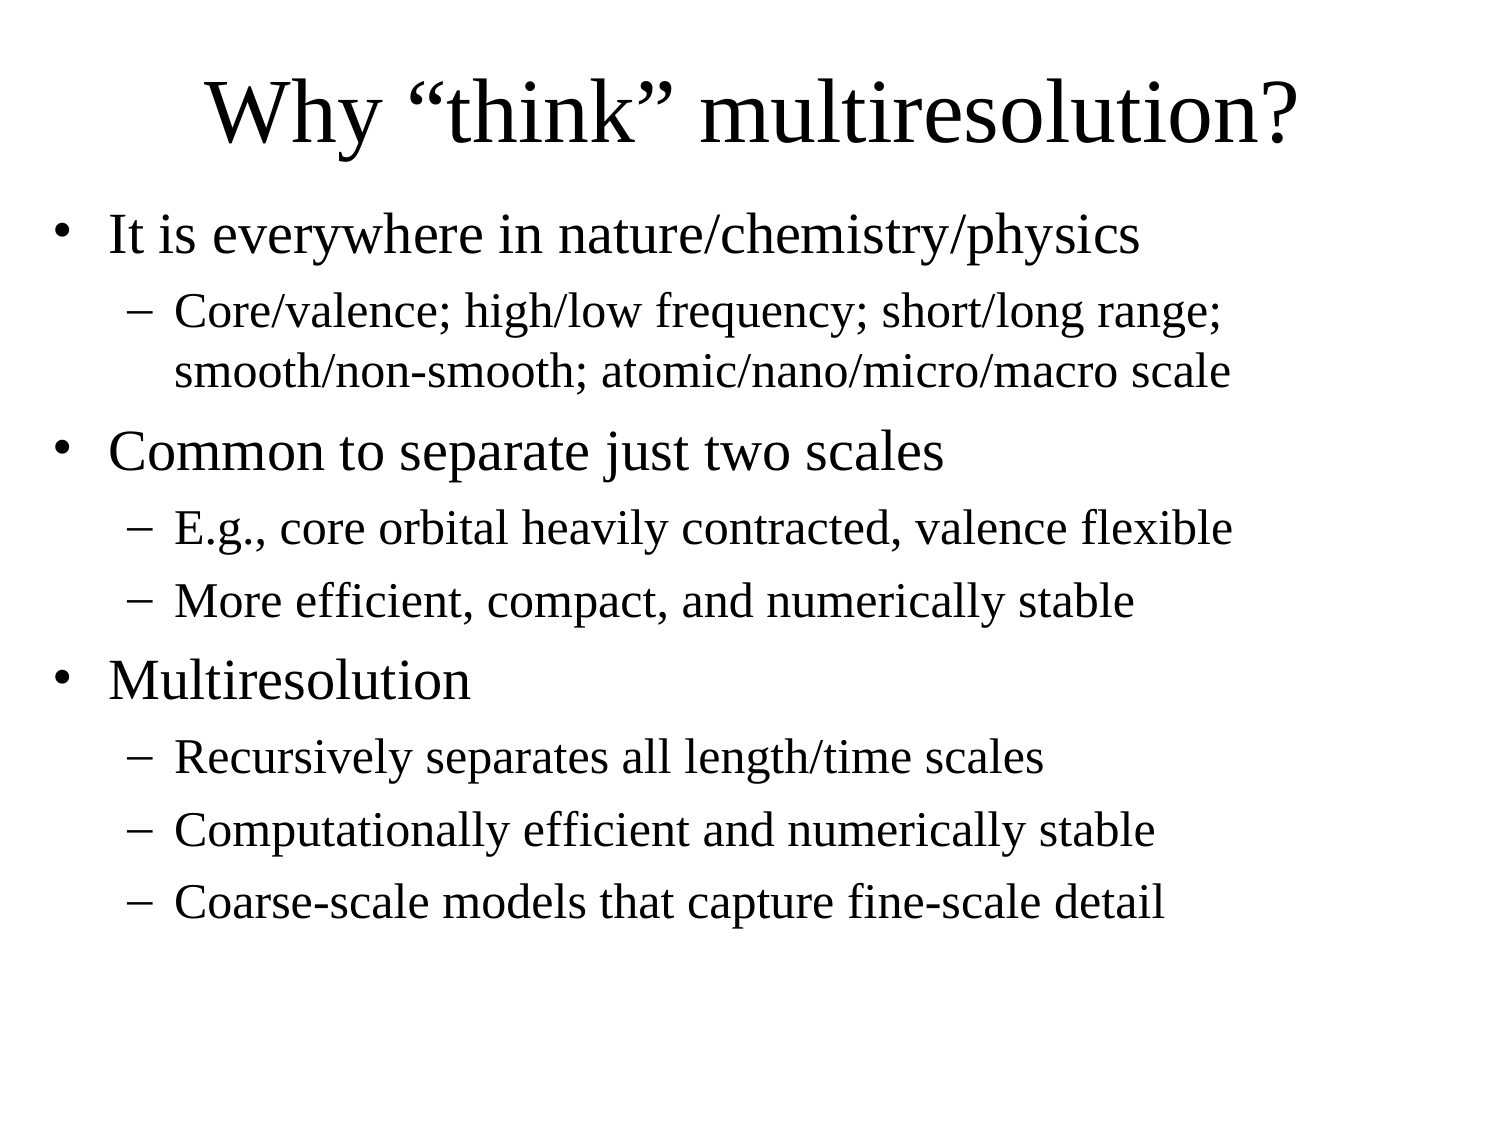

# Why “think” multiresolution?
It is everywhere in nature/chemistry/physics
Core/valence; high/low frequency; short/long range; smooth/non-smooth; atomic/nano/micro/macro scale
Common to separate just two scales
E.g., core orbital heavily contracted, valence flexible
More efficient, compact, and numerically stable
Multiresolution
Recursively separates all length/time scales
Computationally efficient and numerically stable
Coarse-scale models that capture fine-scale detail